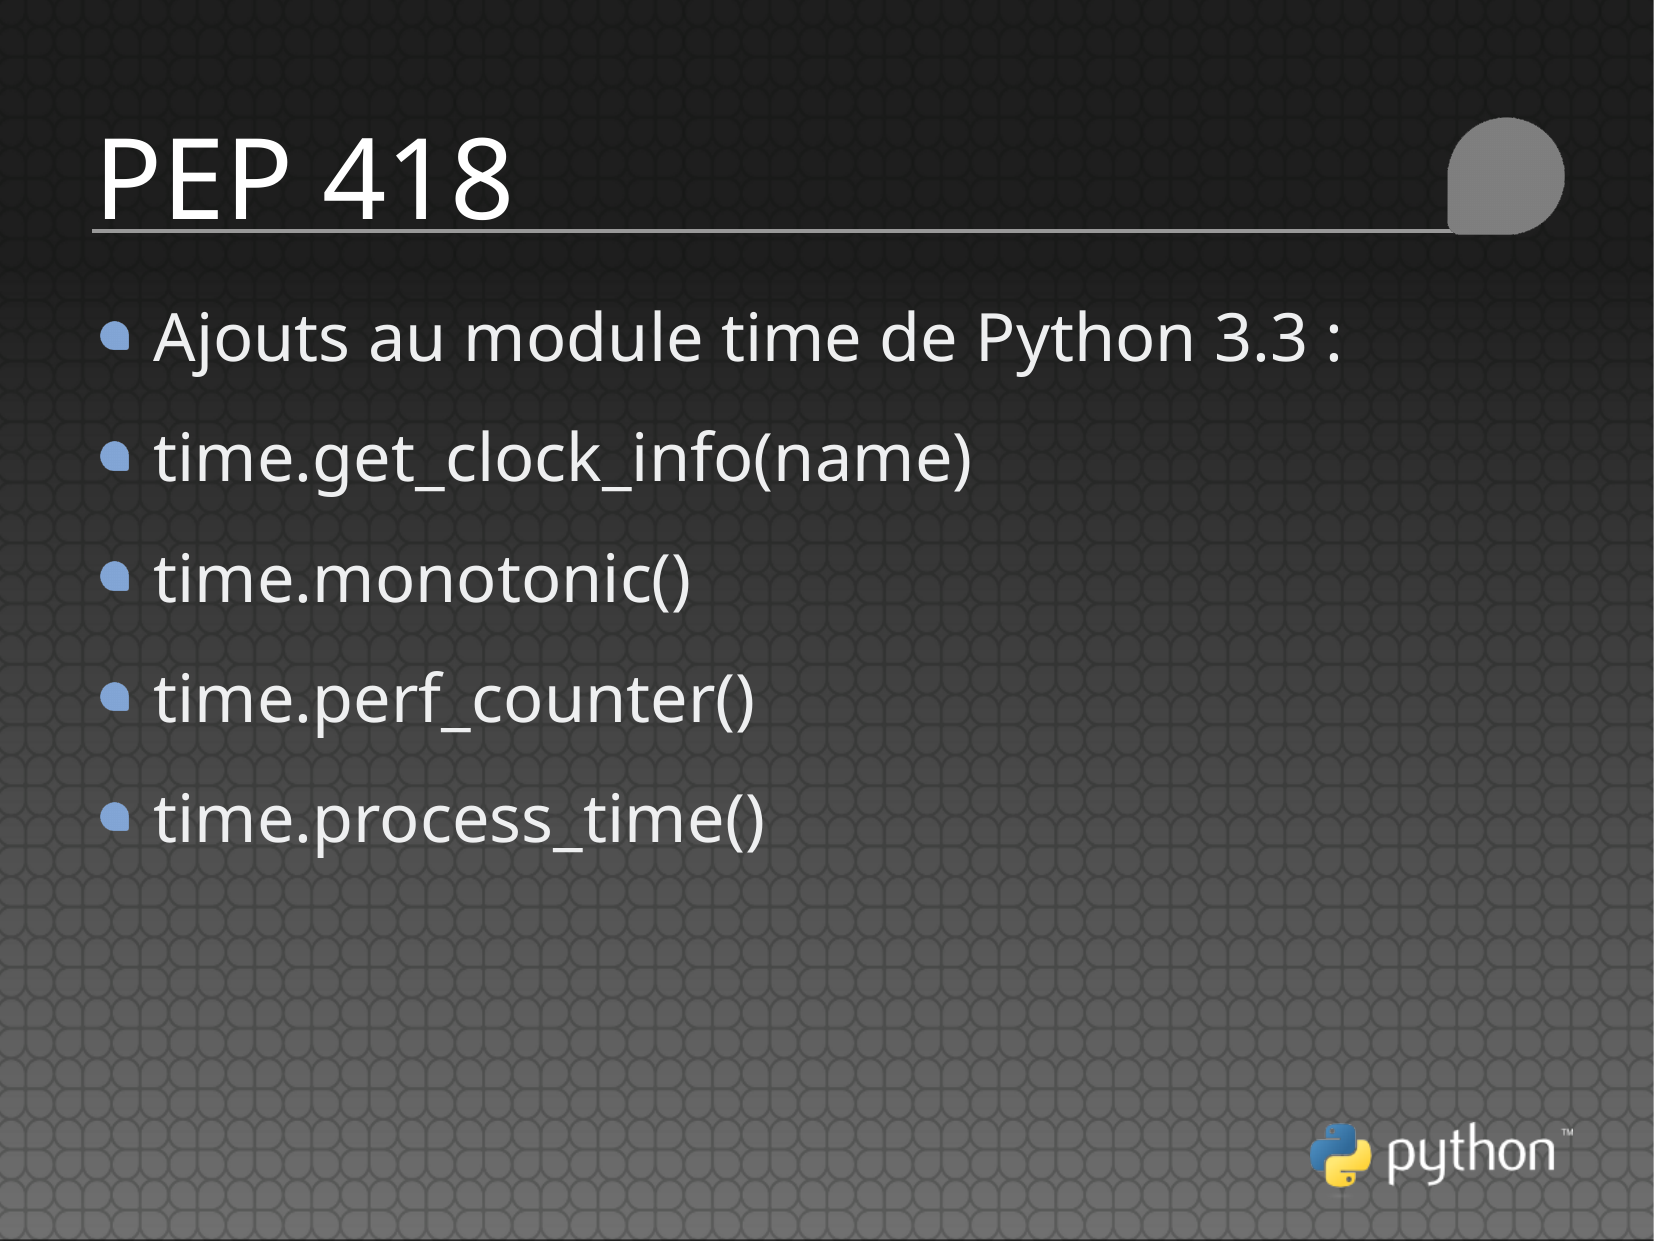

PEP 418
# Ajouts au module time de Python 3.3 :
time.get_clock_info(name)
time.monotonic()
time.perf_counter()
time.process_time()